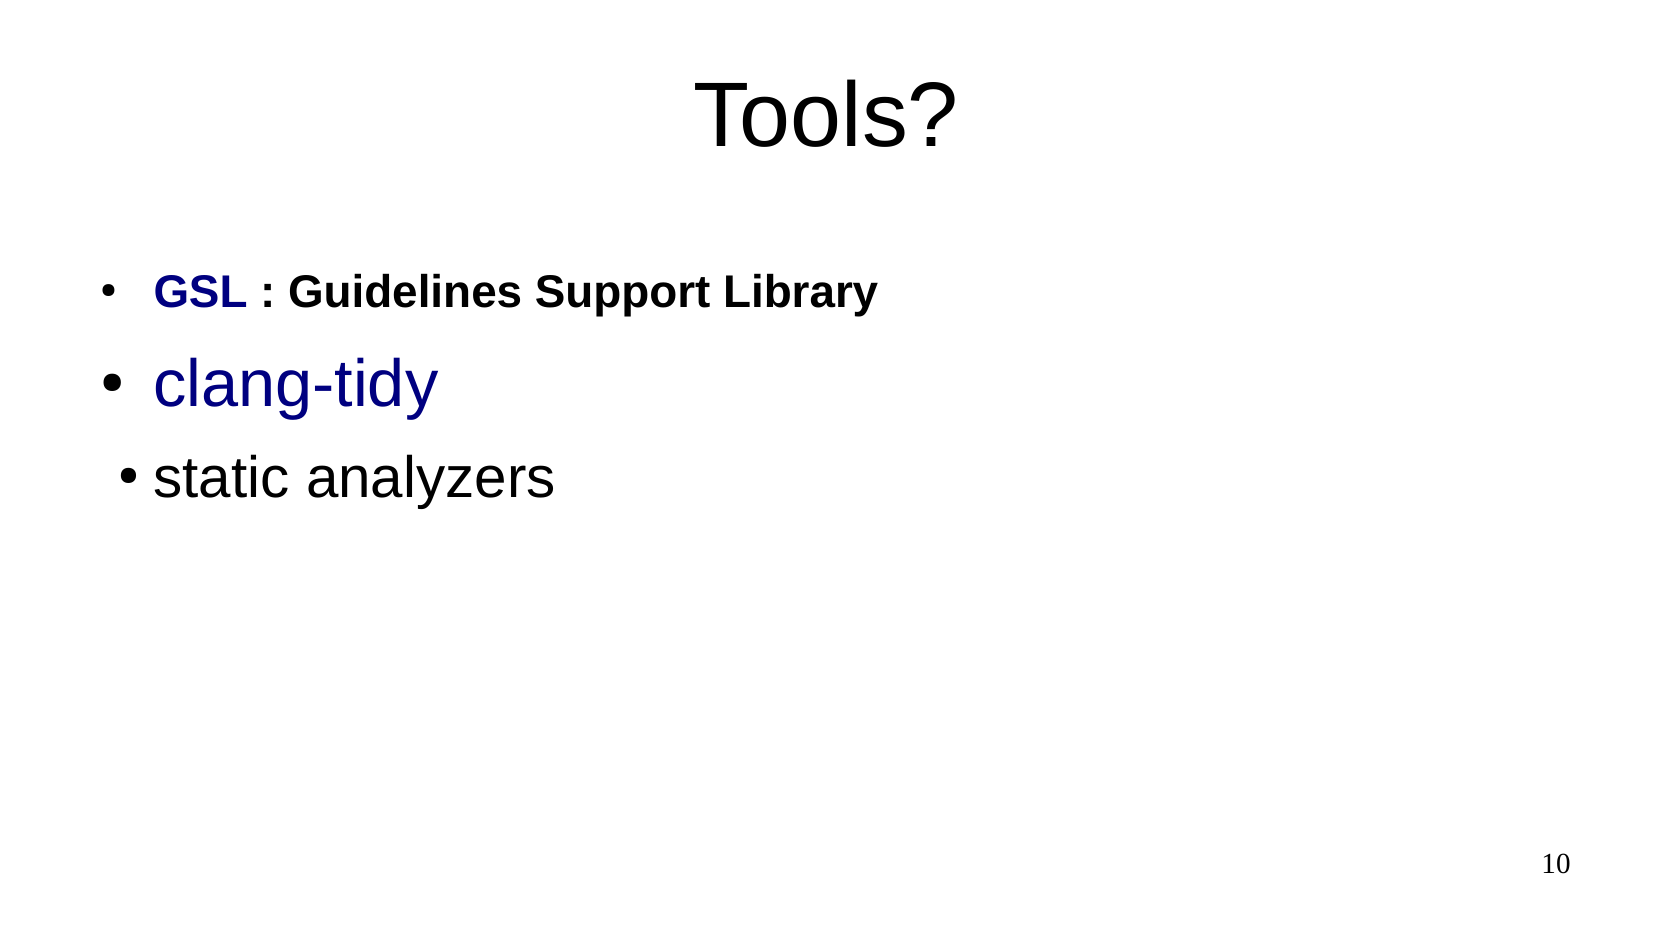

# Tools?
GSL : Guidelines Support Library
clang-tidy
static analyzers
10